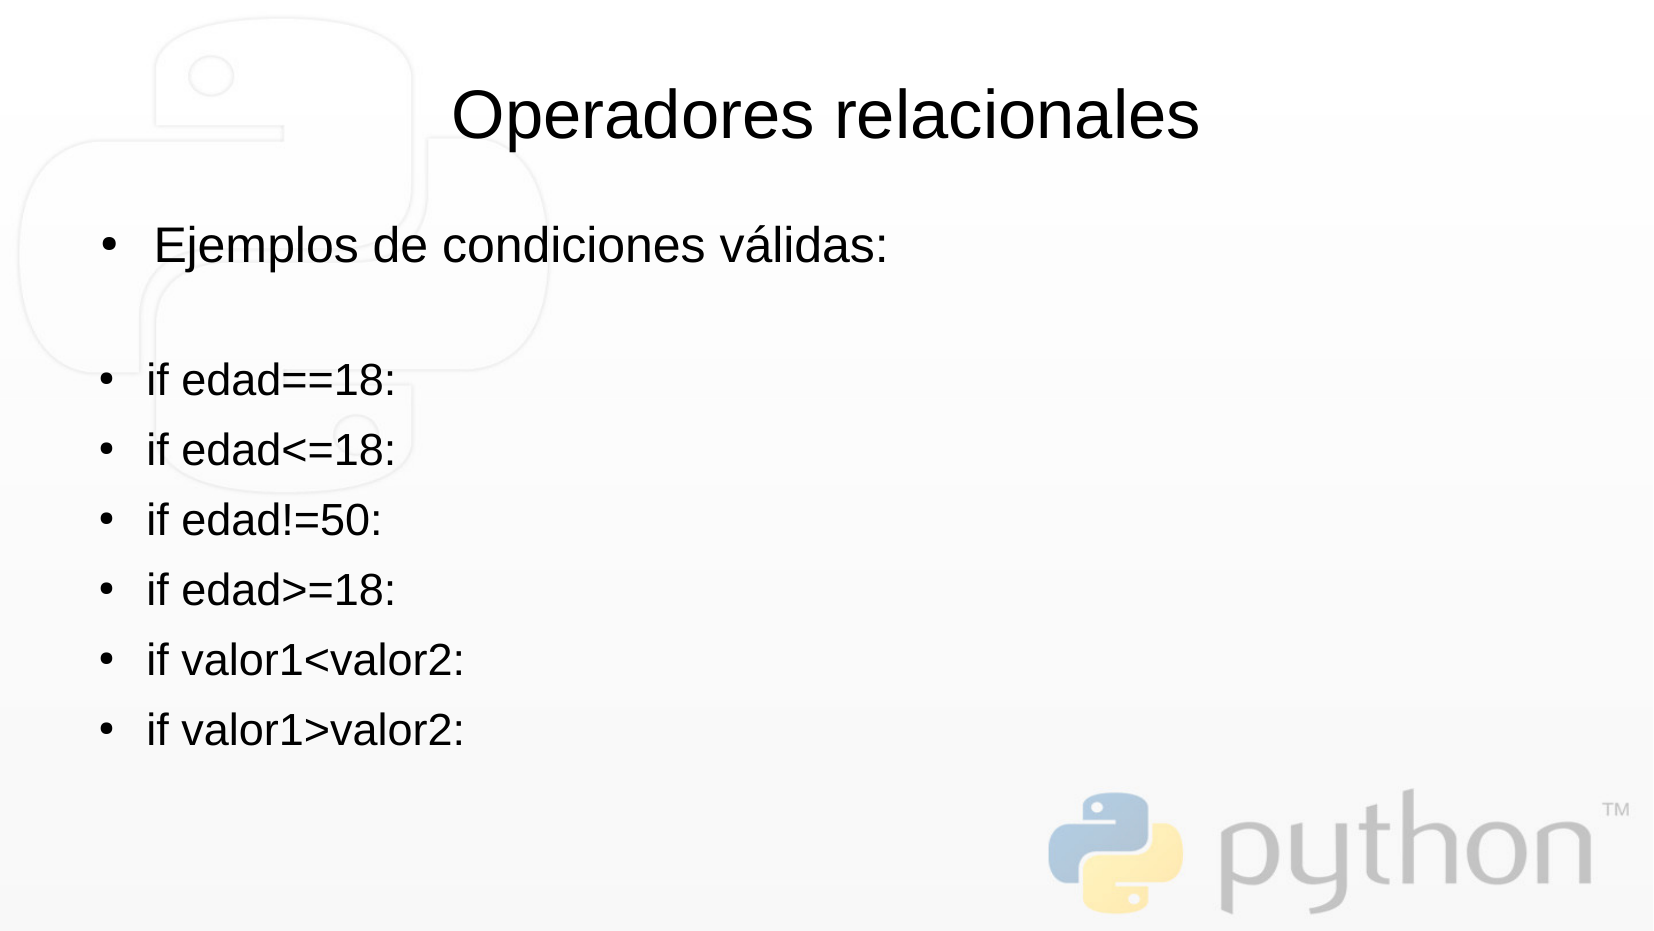

# Operadores relacionales
Ejemplos de condiciones válidas:
if edad==18:
if edad<=18:
if edad!=50:
if edad>=18:
if valor1<valor2:
if valor1>valor2: